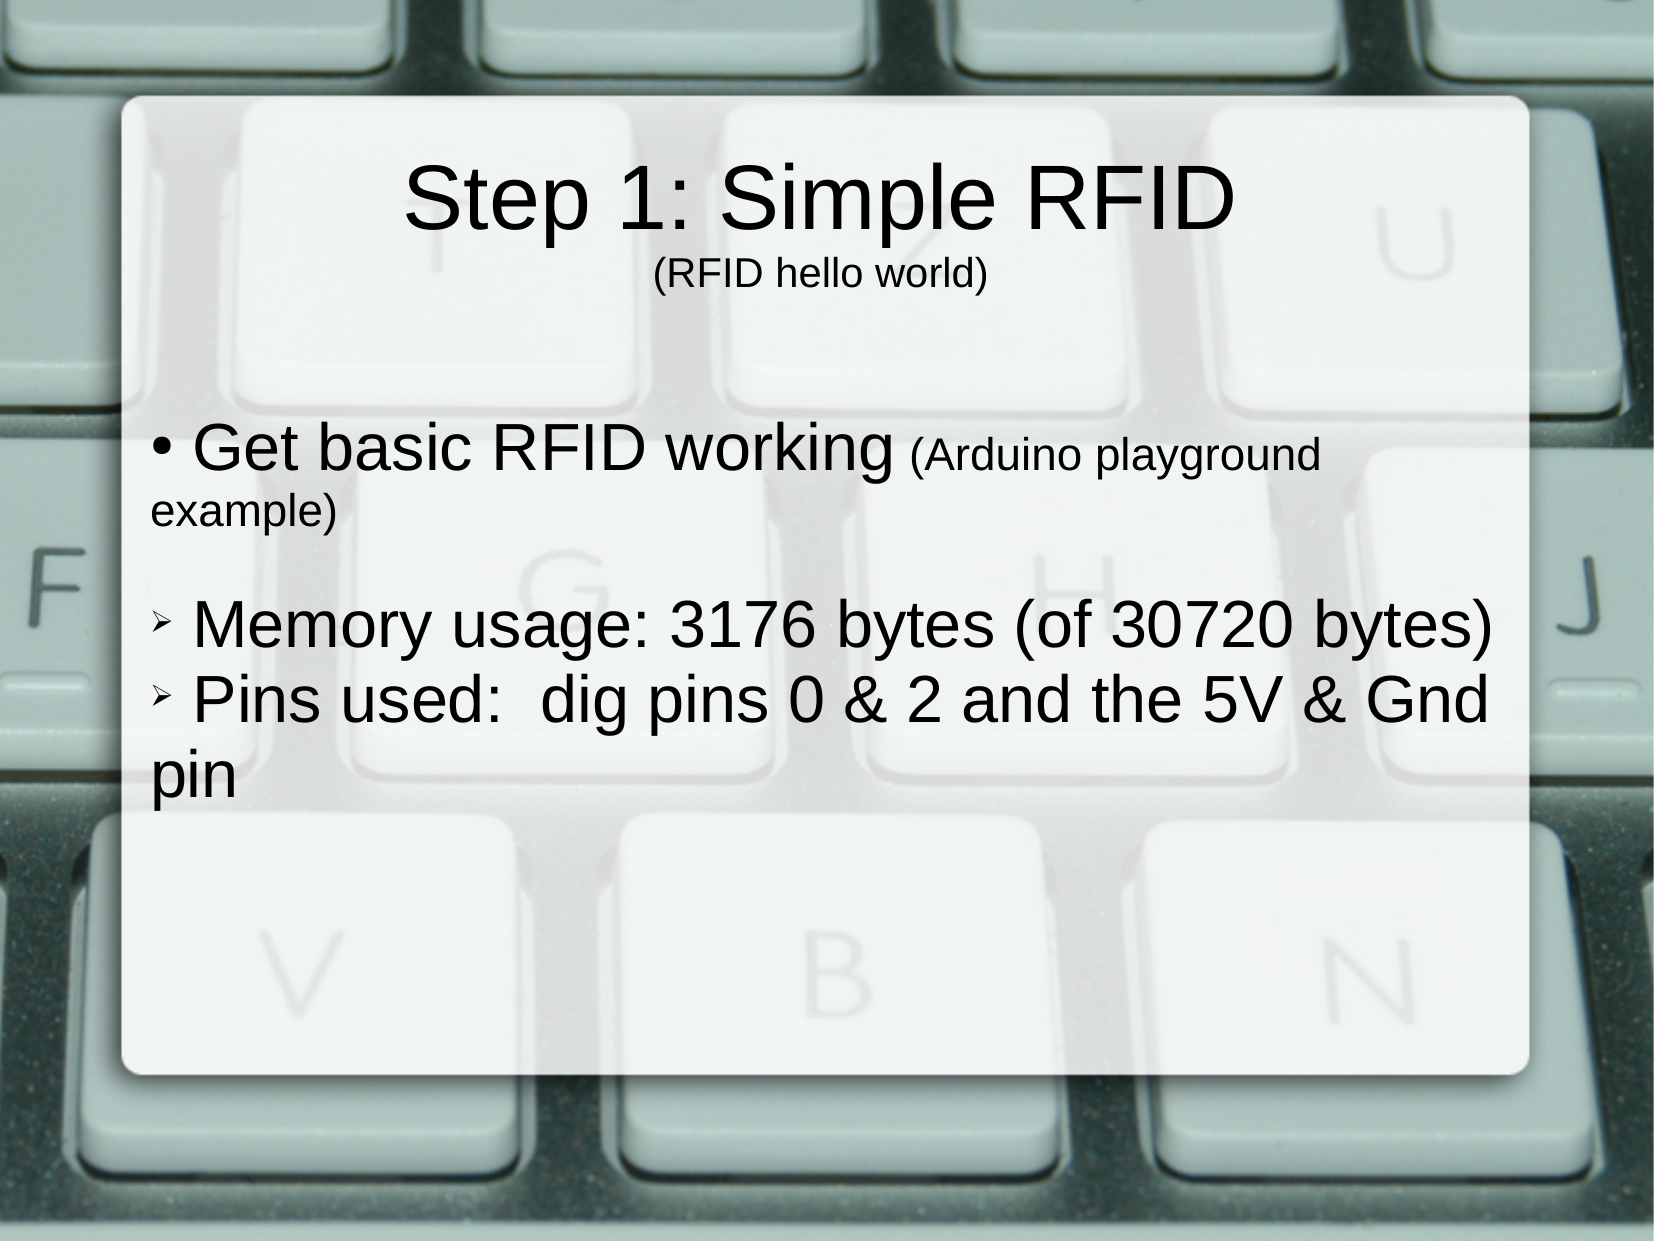

# Step 1: Simple RFID (RFID hello world)
 Get basic RFID working (Arduino playground example)
 Memory usage: 3176 bytes (of 30720 bytes)
 Pins used: dig pins 0 & 2 and the 5V & Gnd pin